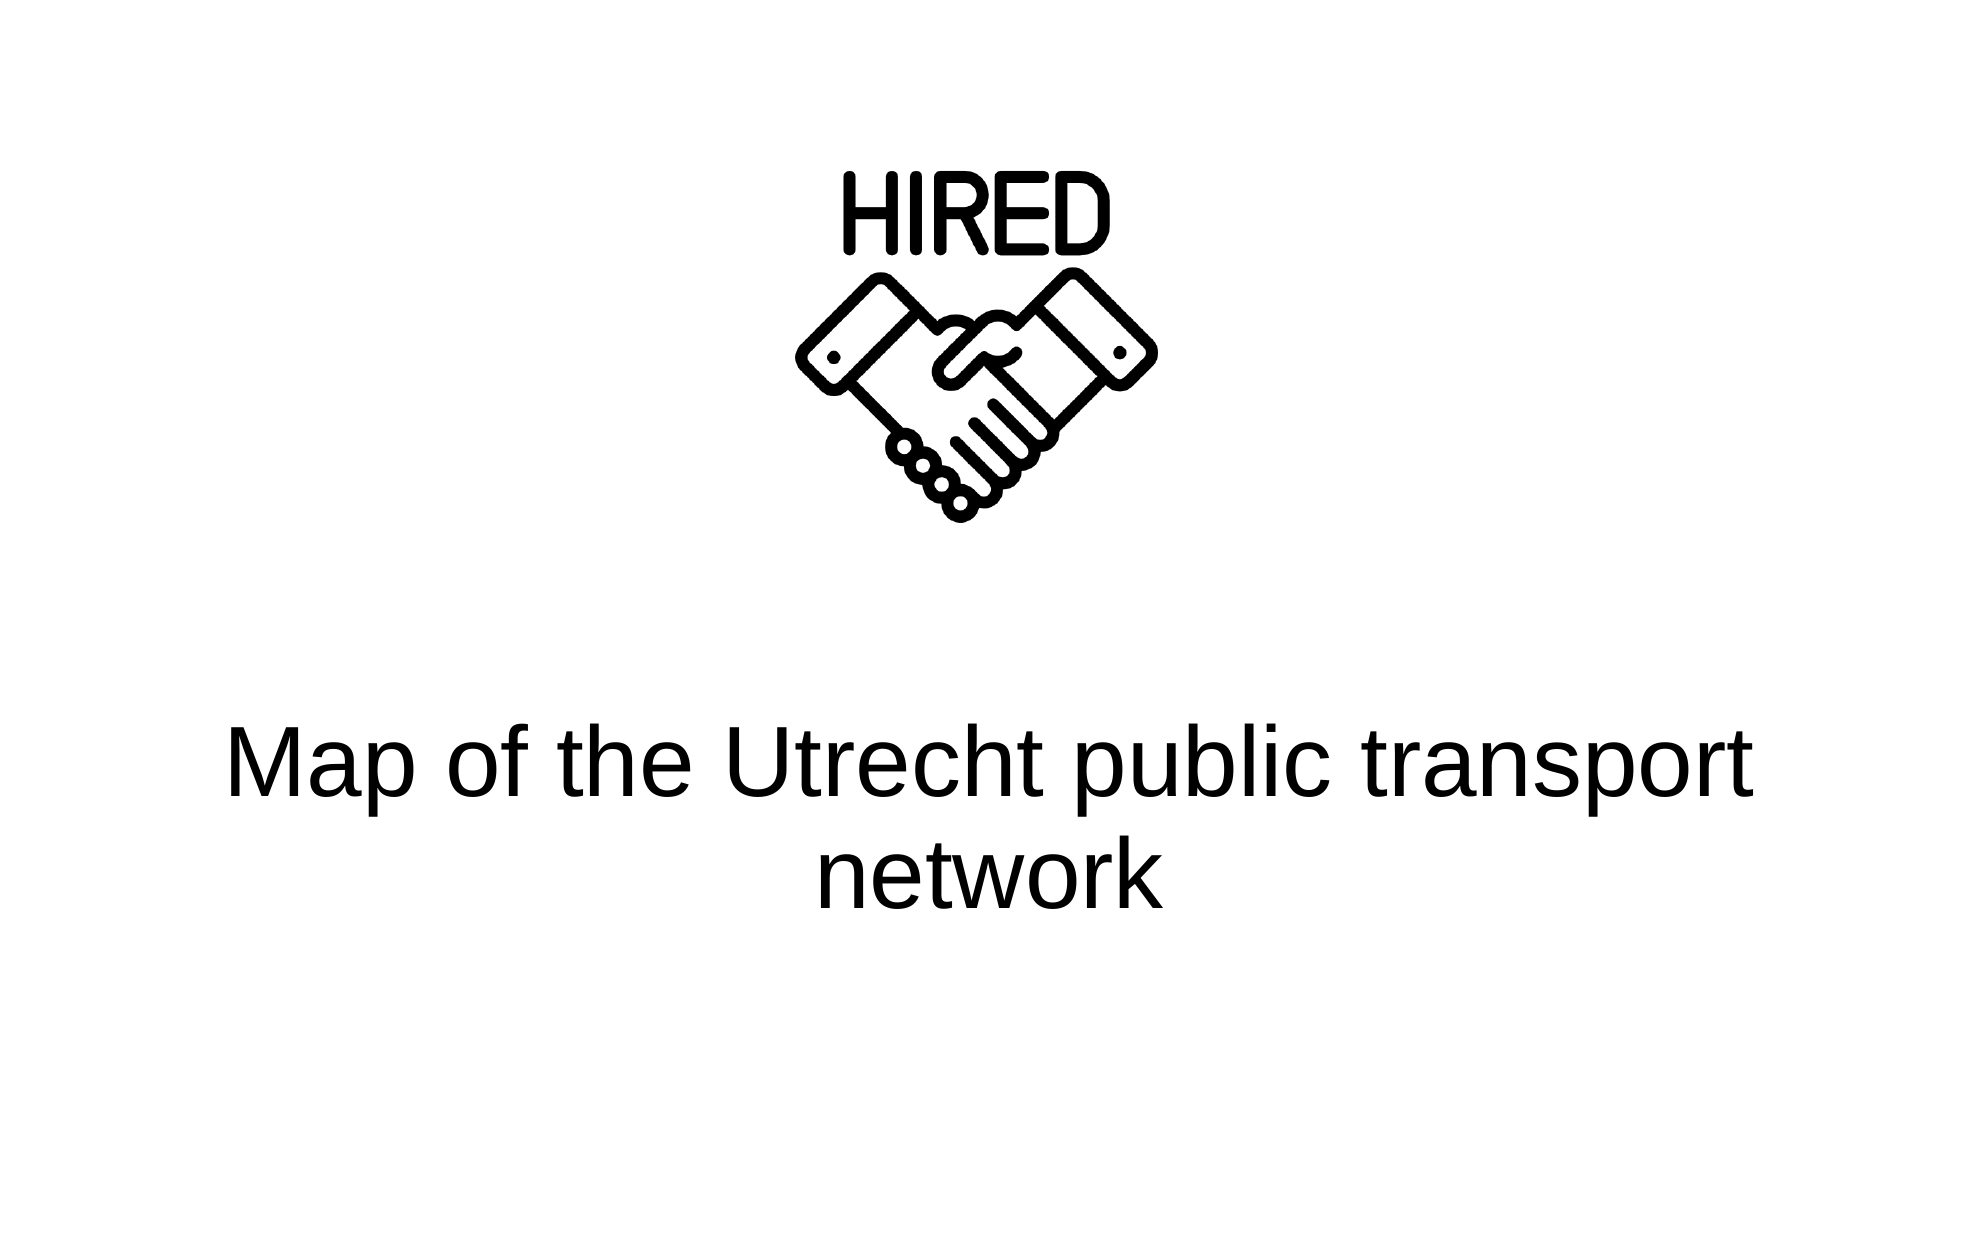

# Map of the Utrecht public transport network